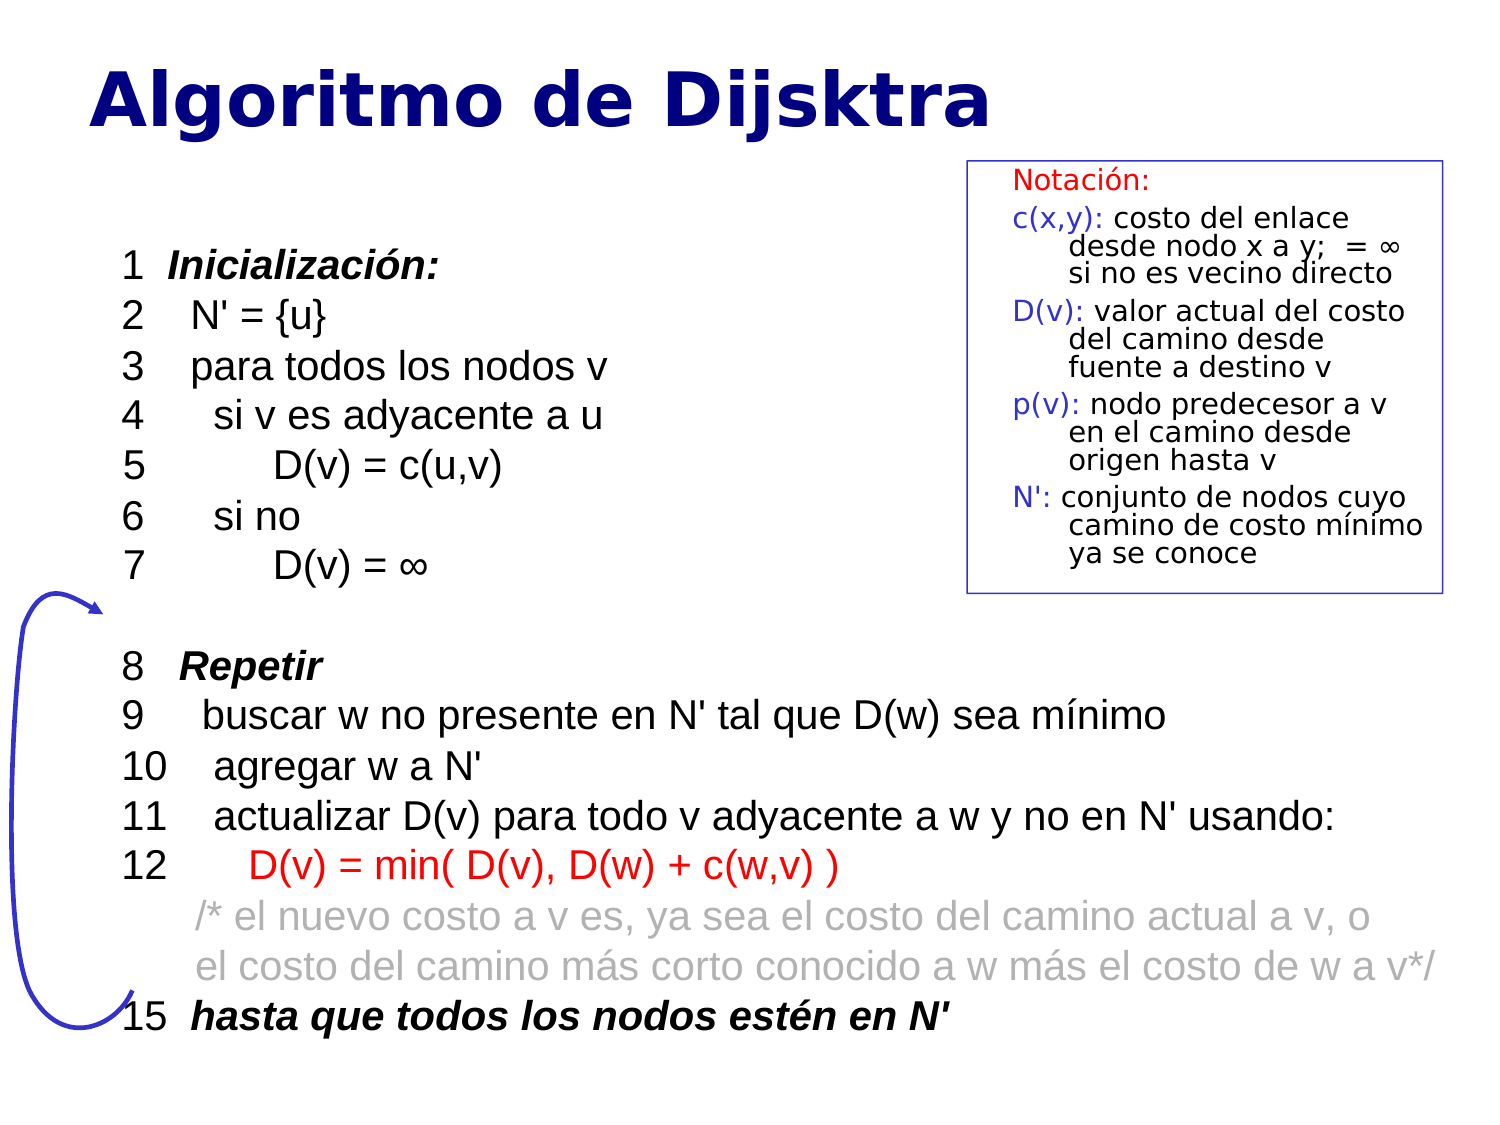

# Algoritmo de Dijsktra
Notación:
c(x,y): costo del enlace desde nodo x a y; = ∞ si no es vecino directo
D(v): valor actual del costo del camino desde fuente a destino v
p(v): nodo predecesor a v en el camino desde origen hasta v
N': conjunto de nodos cuyo camino de costo mínimo ya se conoce
1 Inicialización:
2 N' = {u}
3 para todos los nodos v
4 si v es adyacente a u
5 	D(v) = c(u,v)
6 si no
7 	D(v) = ∞
8 Repetir
9 buscar w no presente en N' tal que D(w) sea mínimo
10 agregar w a N'
11 actualizar D(v) para todo v adyacente a w y no en N' usando:
12 D(v) = min( D(v), D(w) + c(w,v) )
/* el nuevo costo a v es, ya sea el costo del camino actual a v, o
el costo del camino más corto conocido a w más el costo de w a v*/
15 hasta que todos los nodos estén en N'